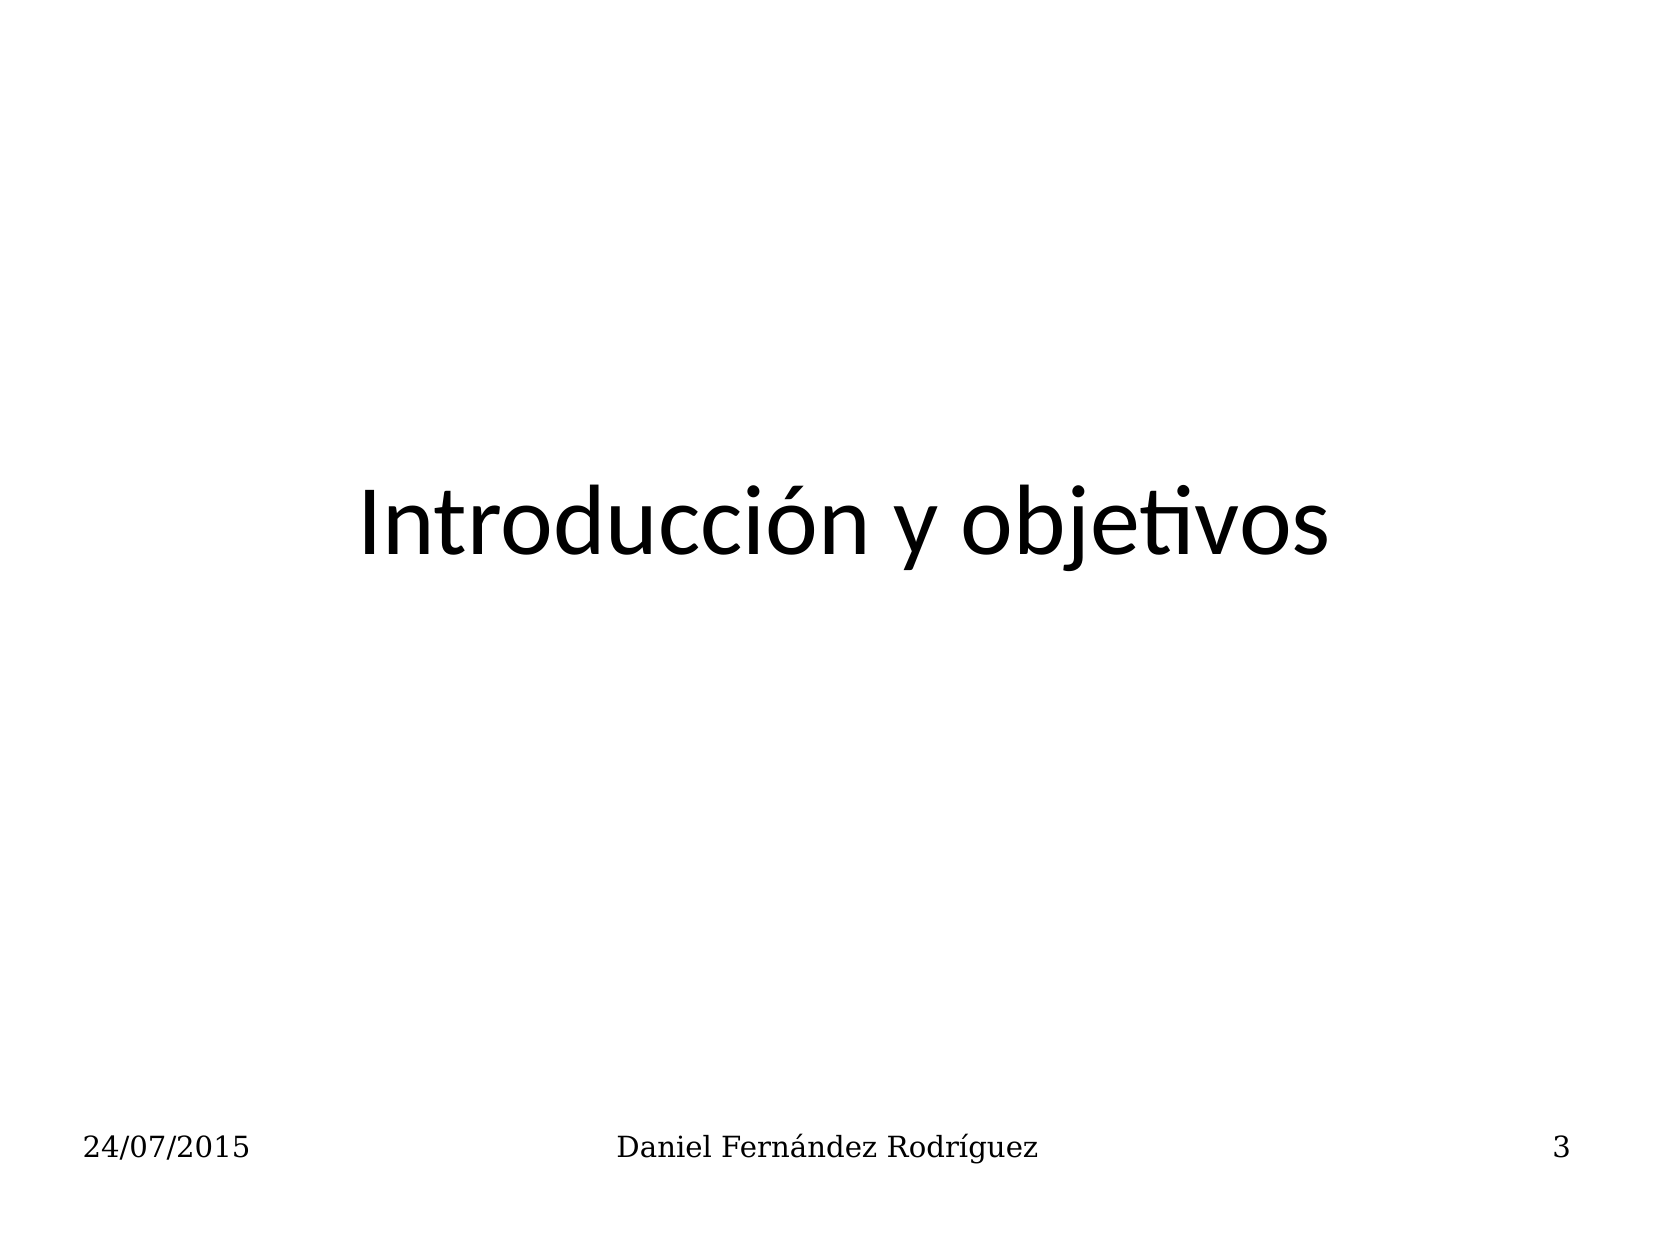

# Introducción y objetivos
24/07/2015
Daniel Fernández Rodríguez
3